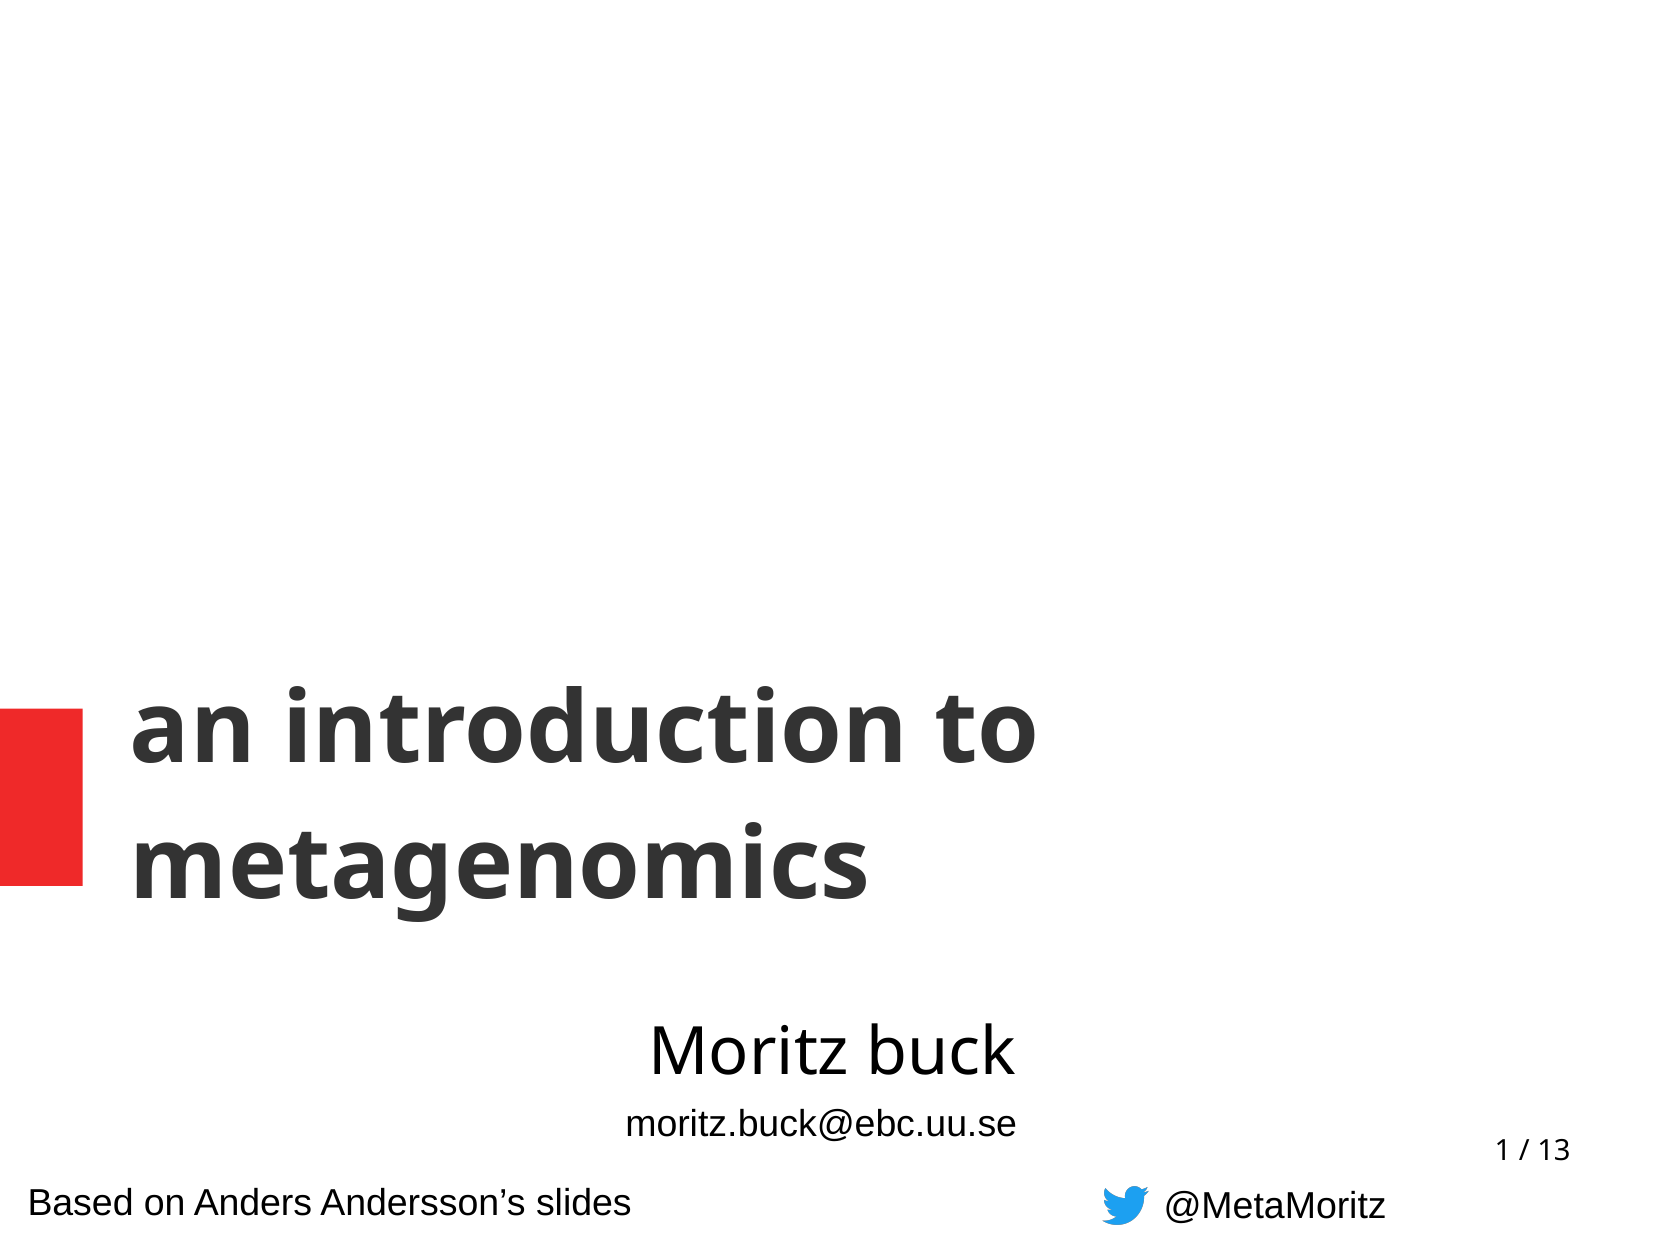

# an introduction to metagenomics
Moritz buck
moritz.buck@ebc.uu.se
1
Based on Anders Andersson’s slides
@MetaMoritz